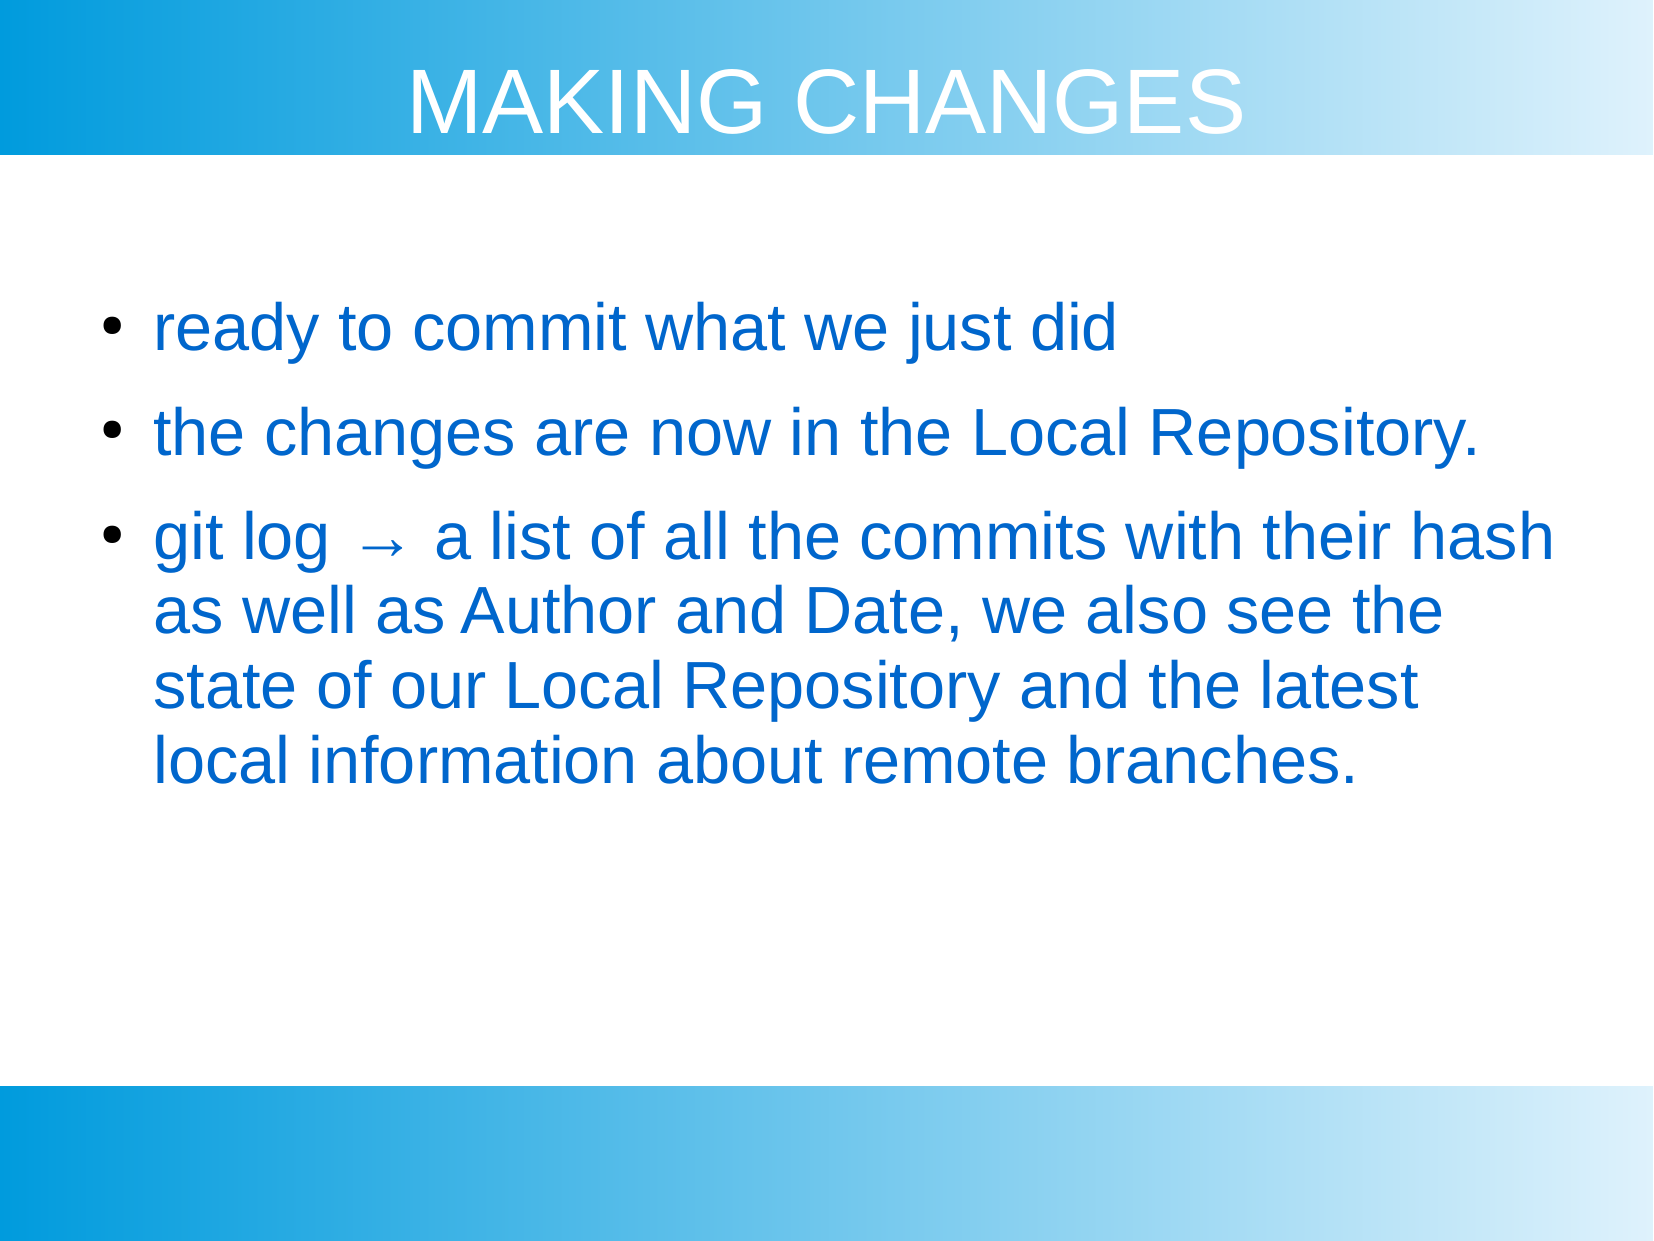

# MAKING CHANGES
ready to commit what we just did
the changes are now in the Local Repository.
git log → a list of all the commits with their hash as well as Author and Date, we also see the state of our Local Repository and the latest local information about remote branches.